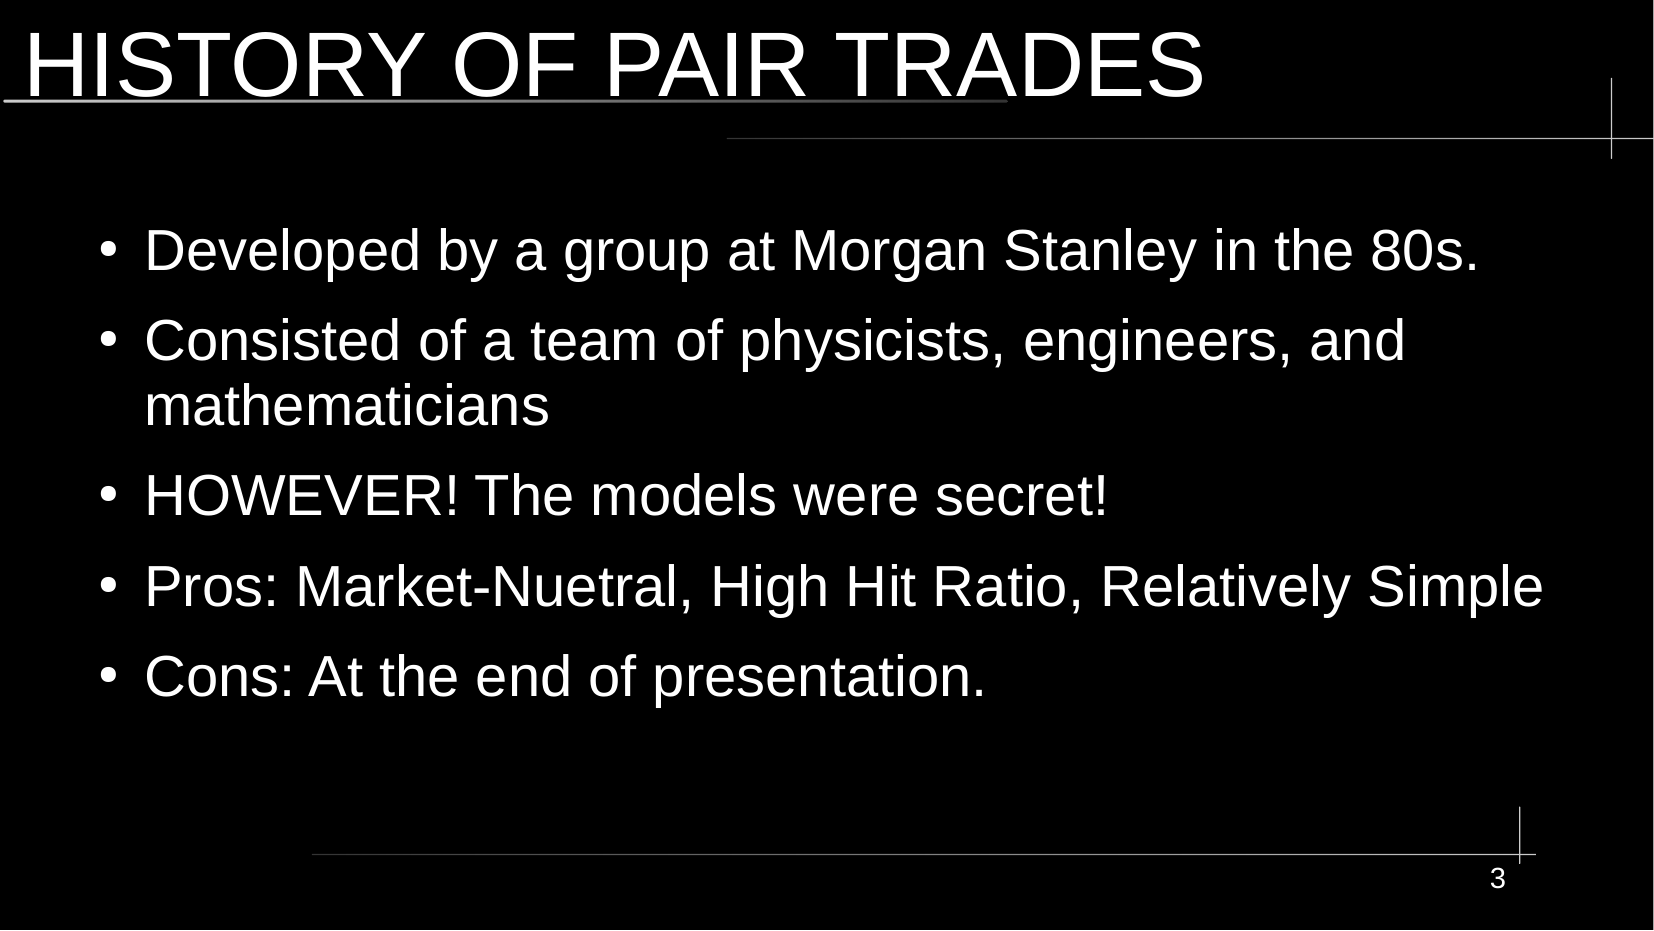

# HISTORY OF PAIR TRADES
Developed by a group at Morgan Stanley in the 80s.
Consisted of a team of physicists, engineers, and mathematicians
HOWEVER! The models were secret!
Pros: Market-Nuetral, High Hit Ratio, Relatively Simple
Cons: At the end of presentation.
3